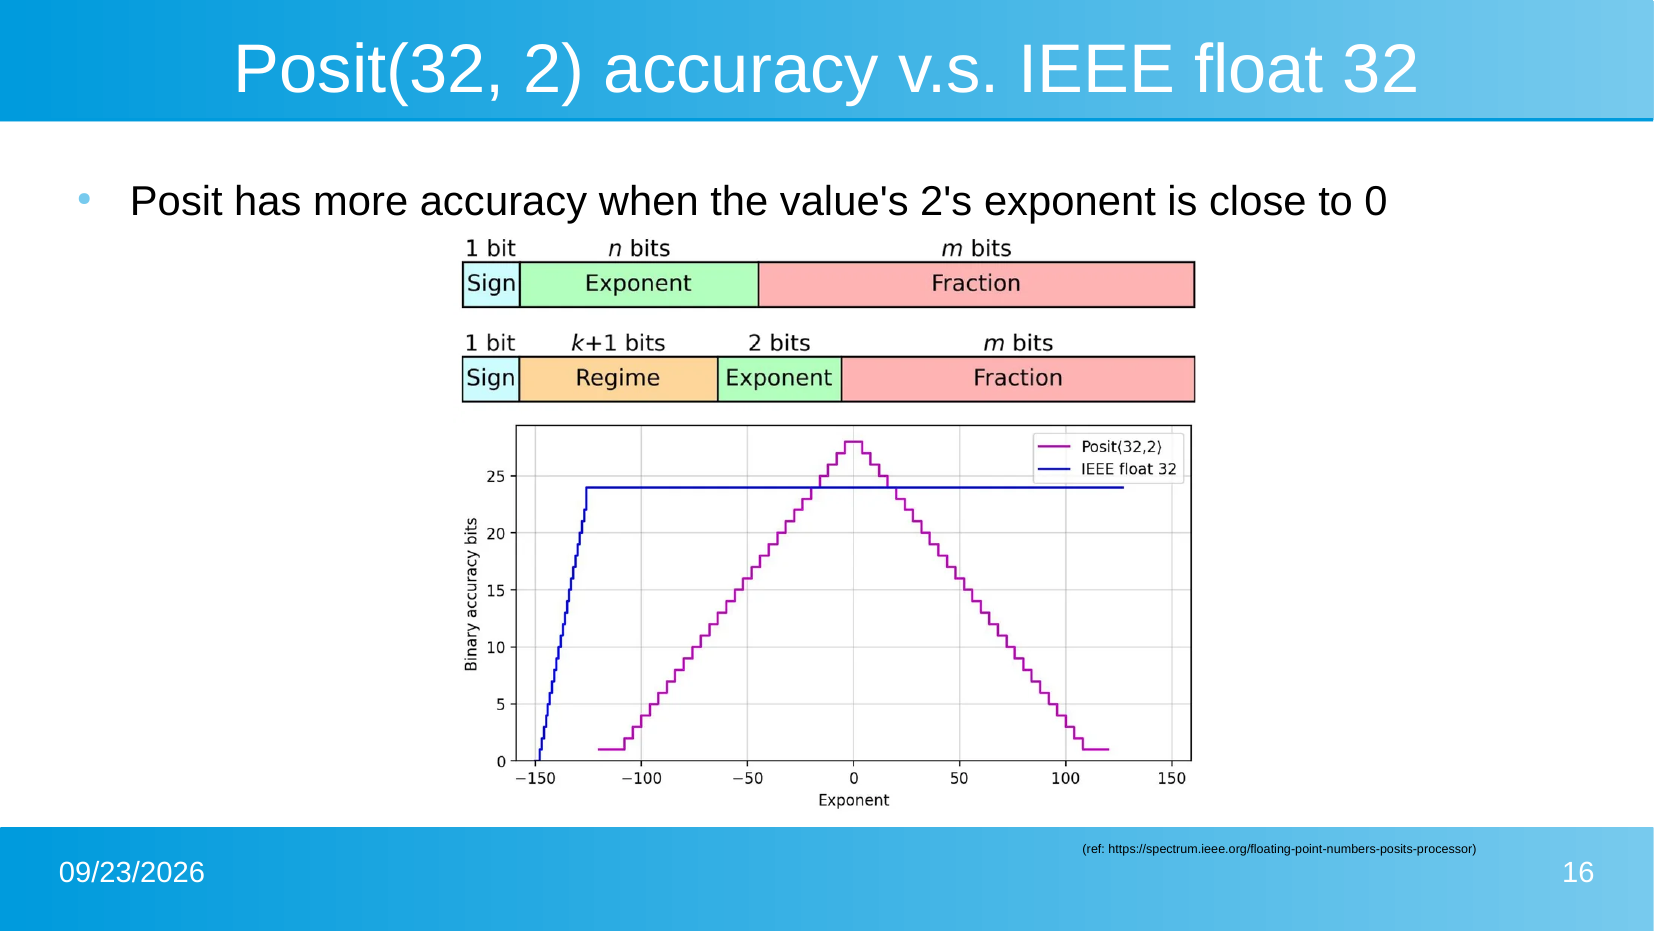

# Posit(32, 2) accuracy v.s. IEEE float 32
Posit has more accuracy when the value's 2's exponent is close to 0
(ref: https://spectrum.ieee.org/floating-point-numbers-posits-processor)
16